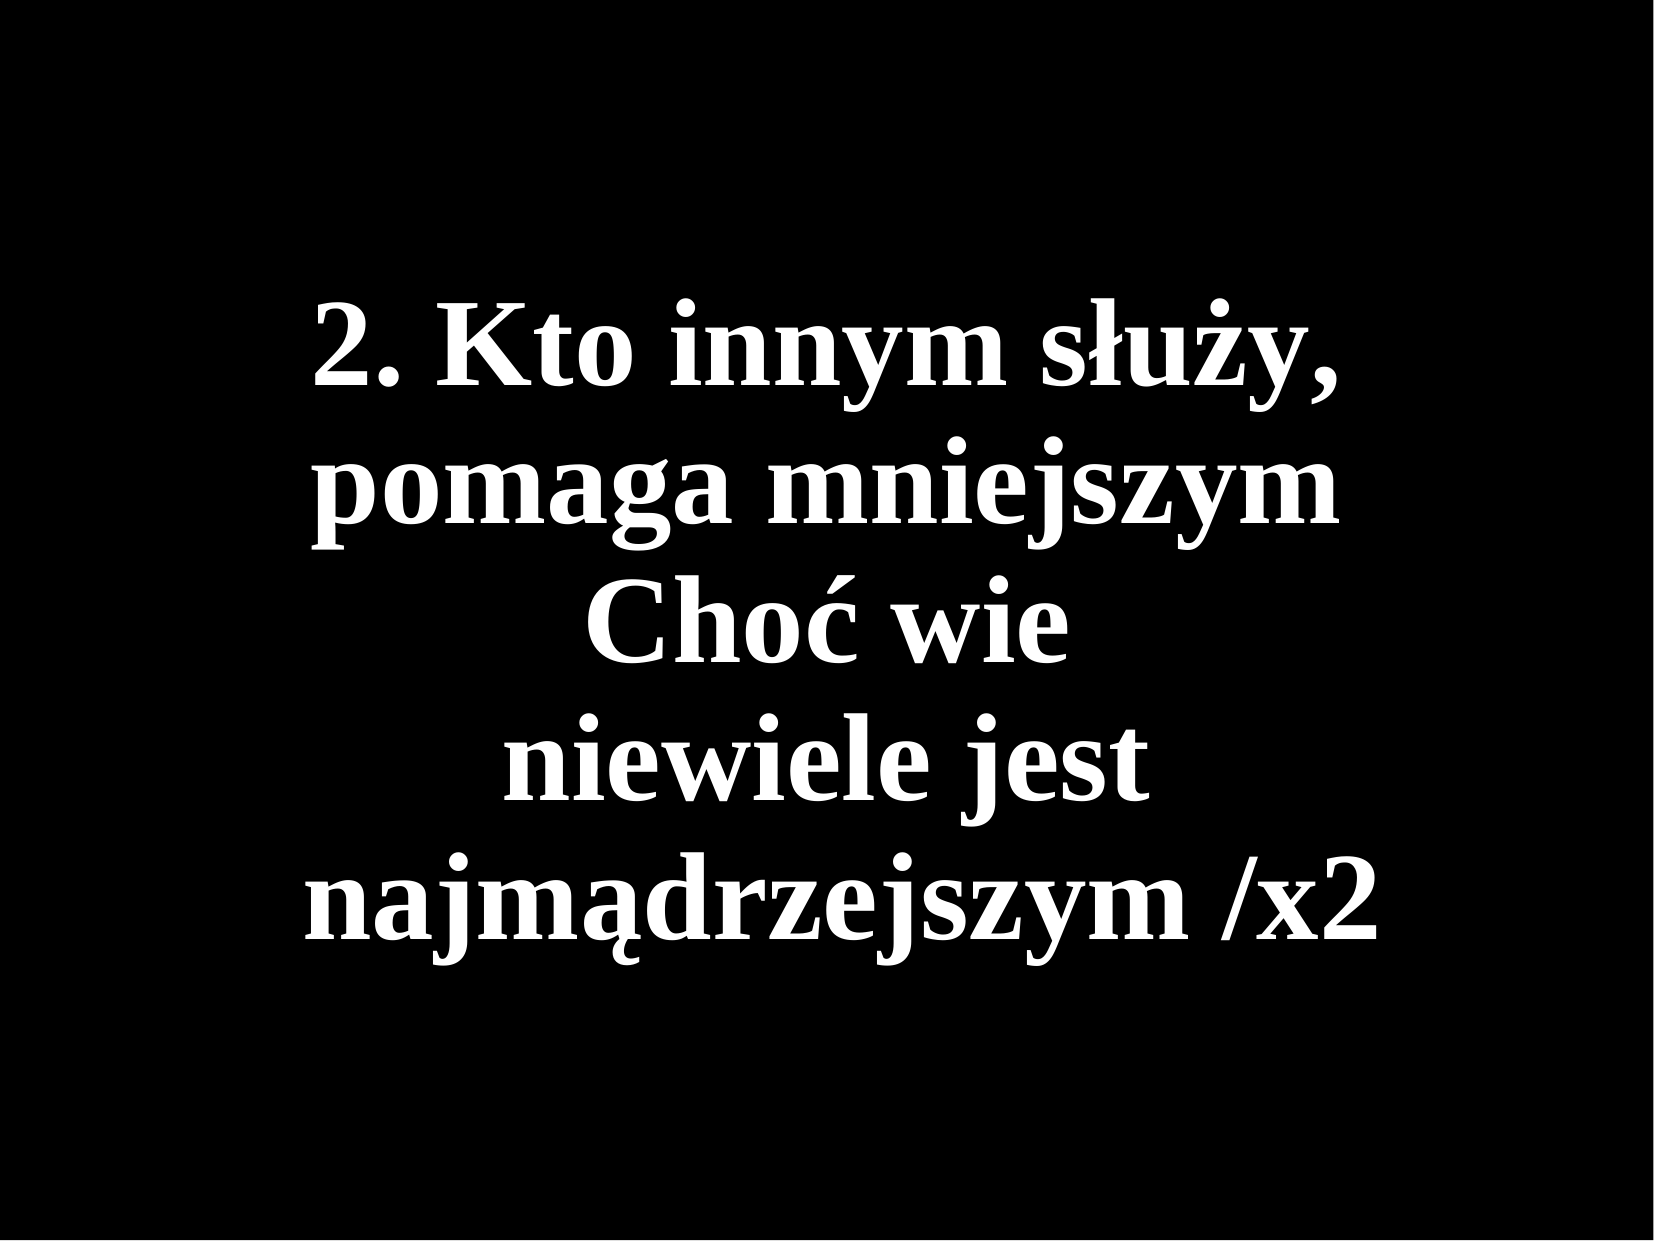

# 2. Kto innym służy, pomaga mniejszym Choć wie niewiele jest najmądrzejszym /x2